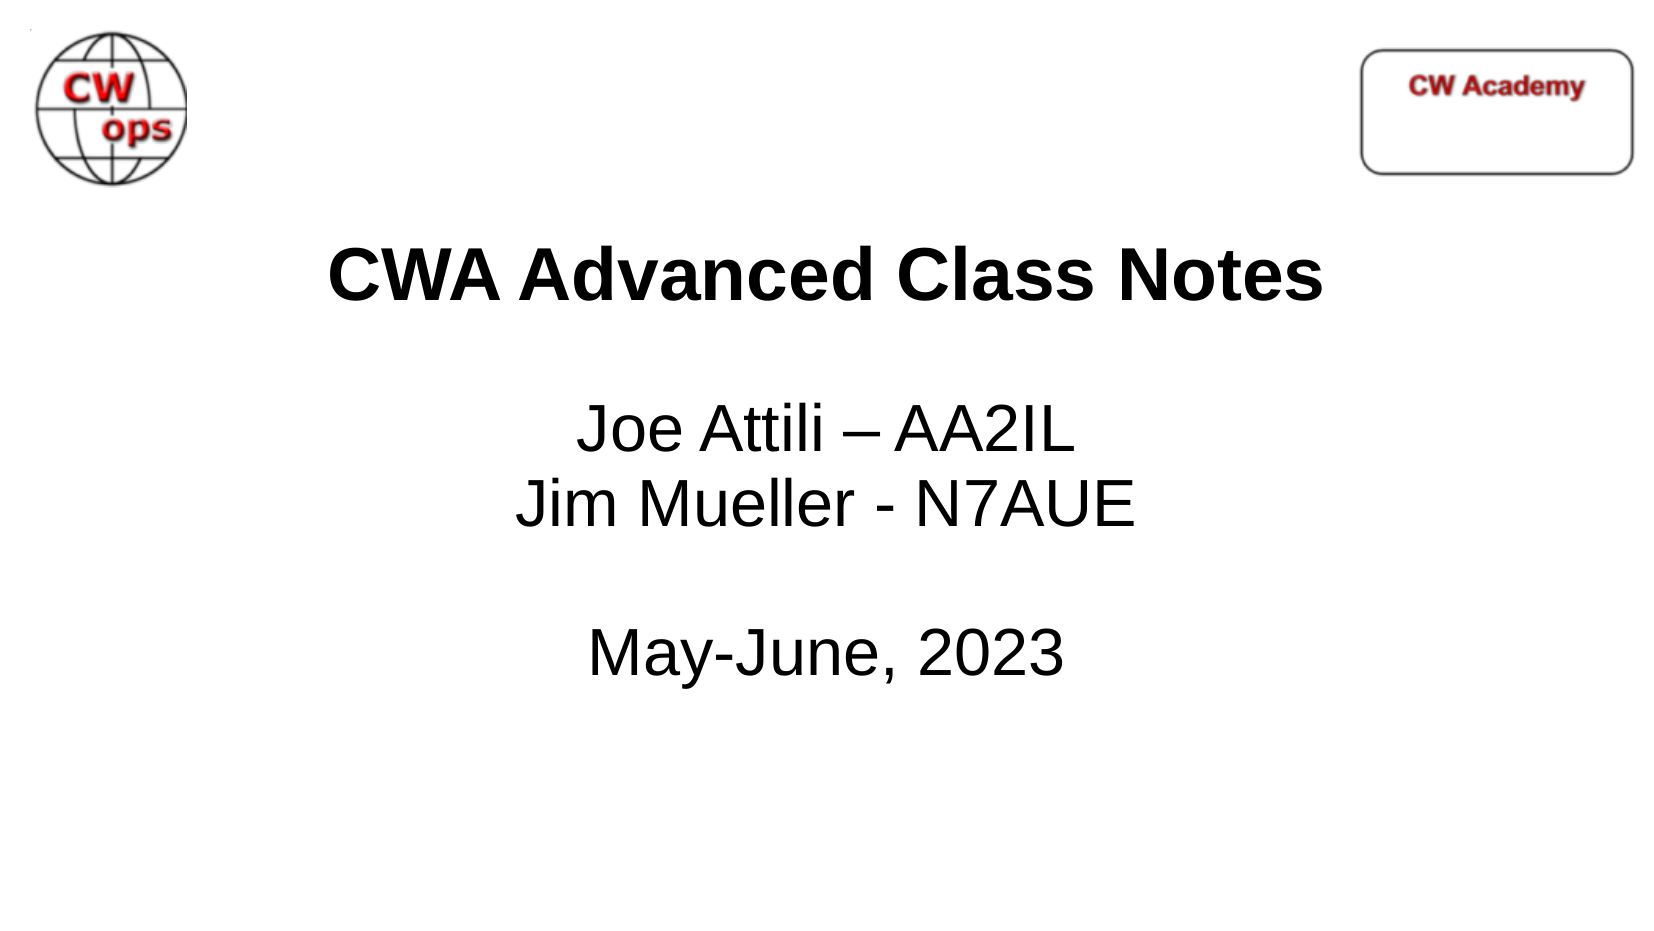

# CWA Advanced Class Notes
Joe Attili – AA2IL
Jim Mueller - N7AUE
May-June, 2023